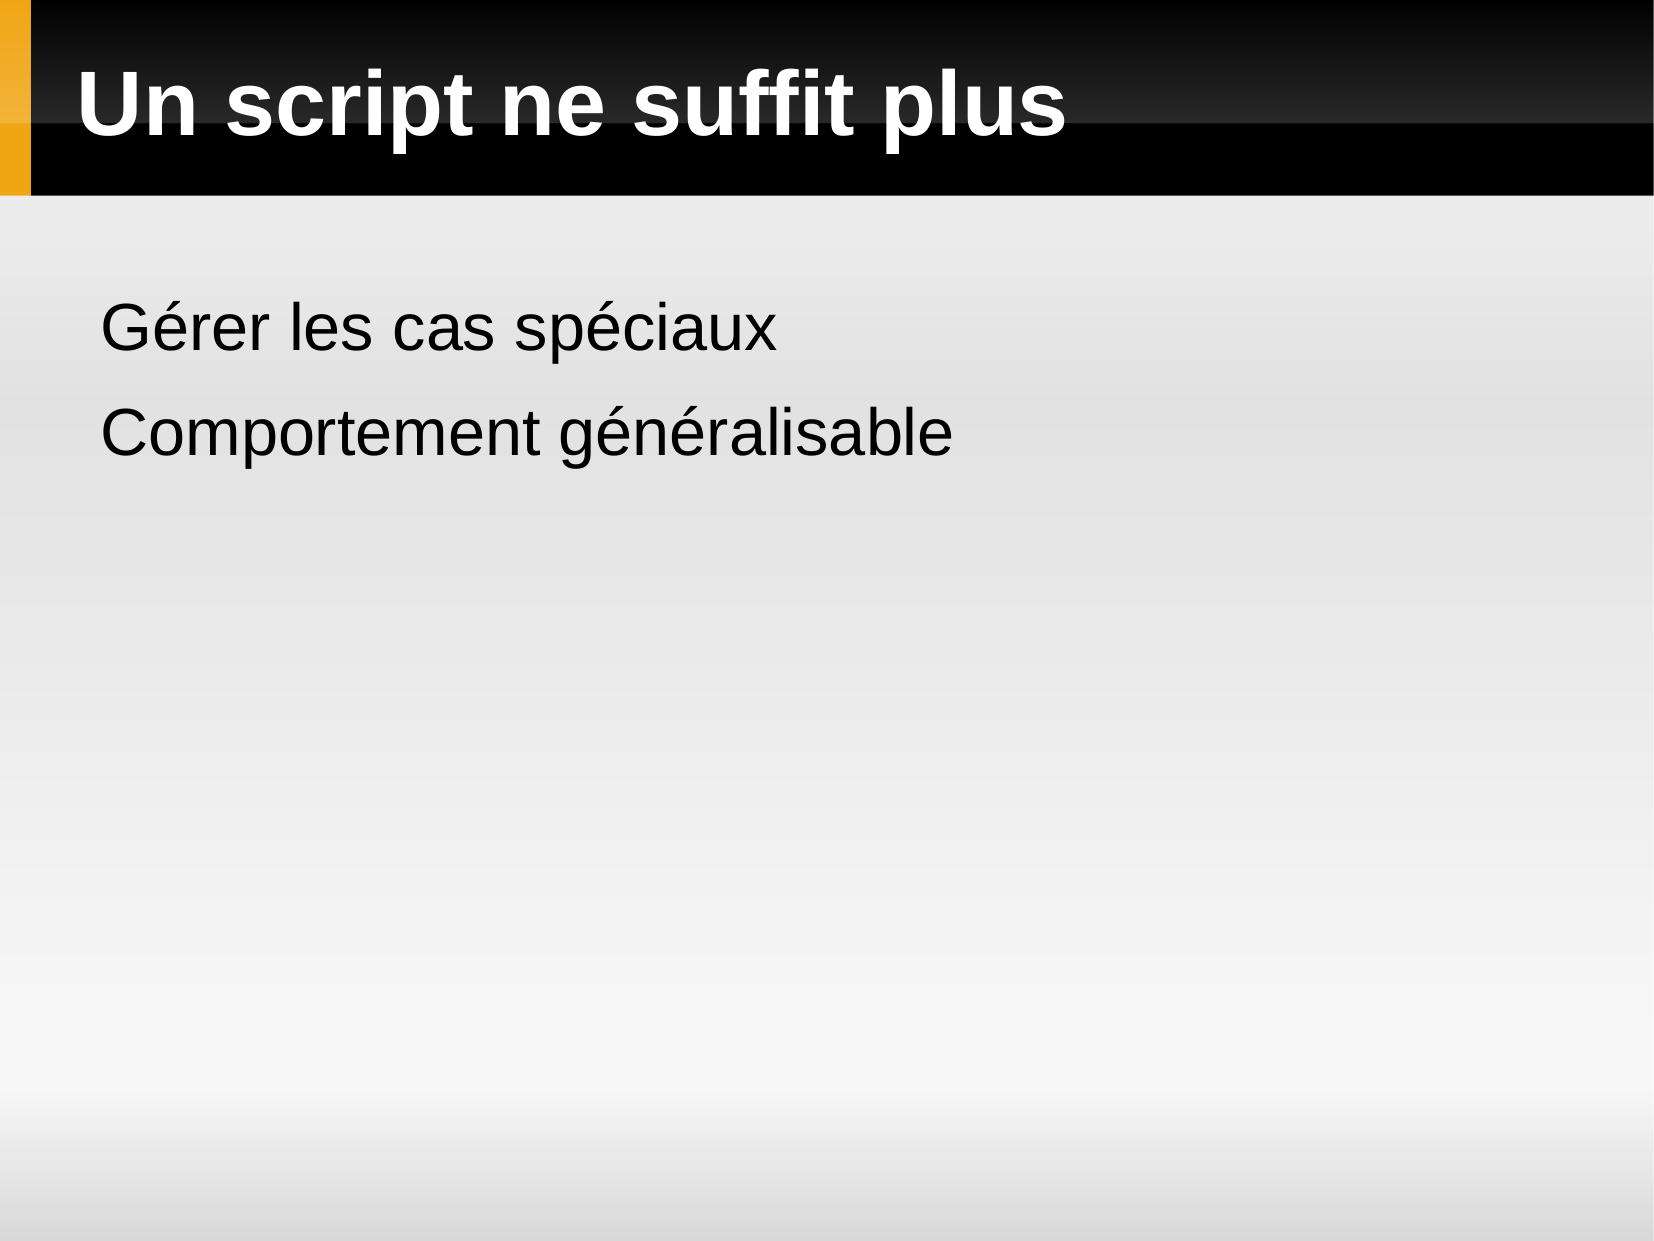

# Un script ne suffit plus
Gérer les cas spéciaux
Comportement généralisable